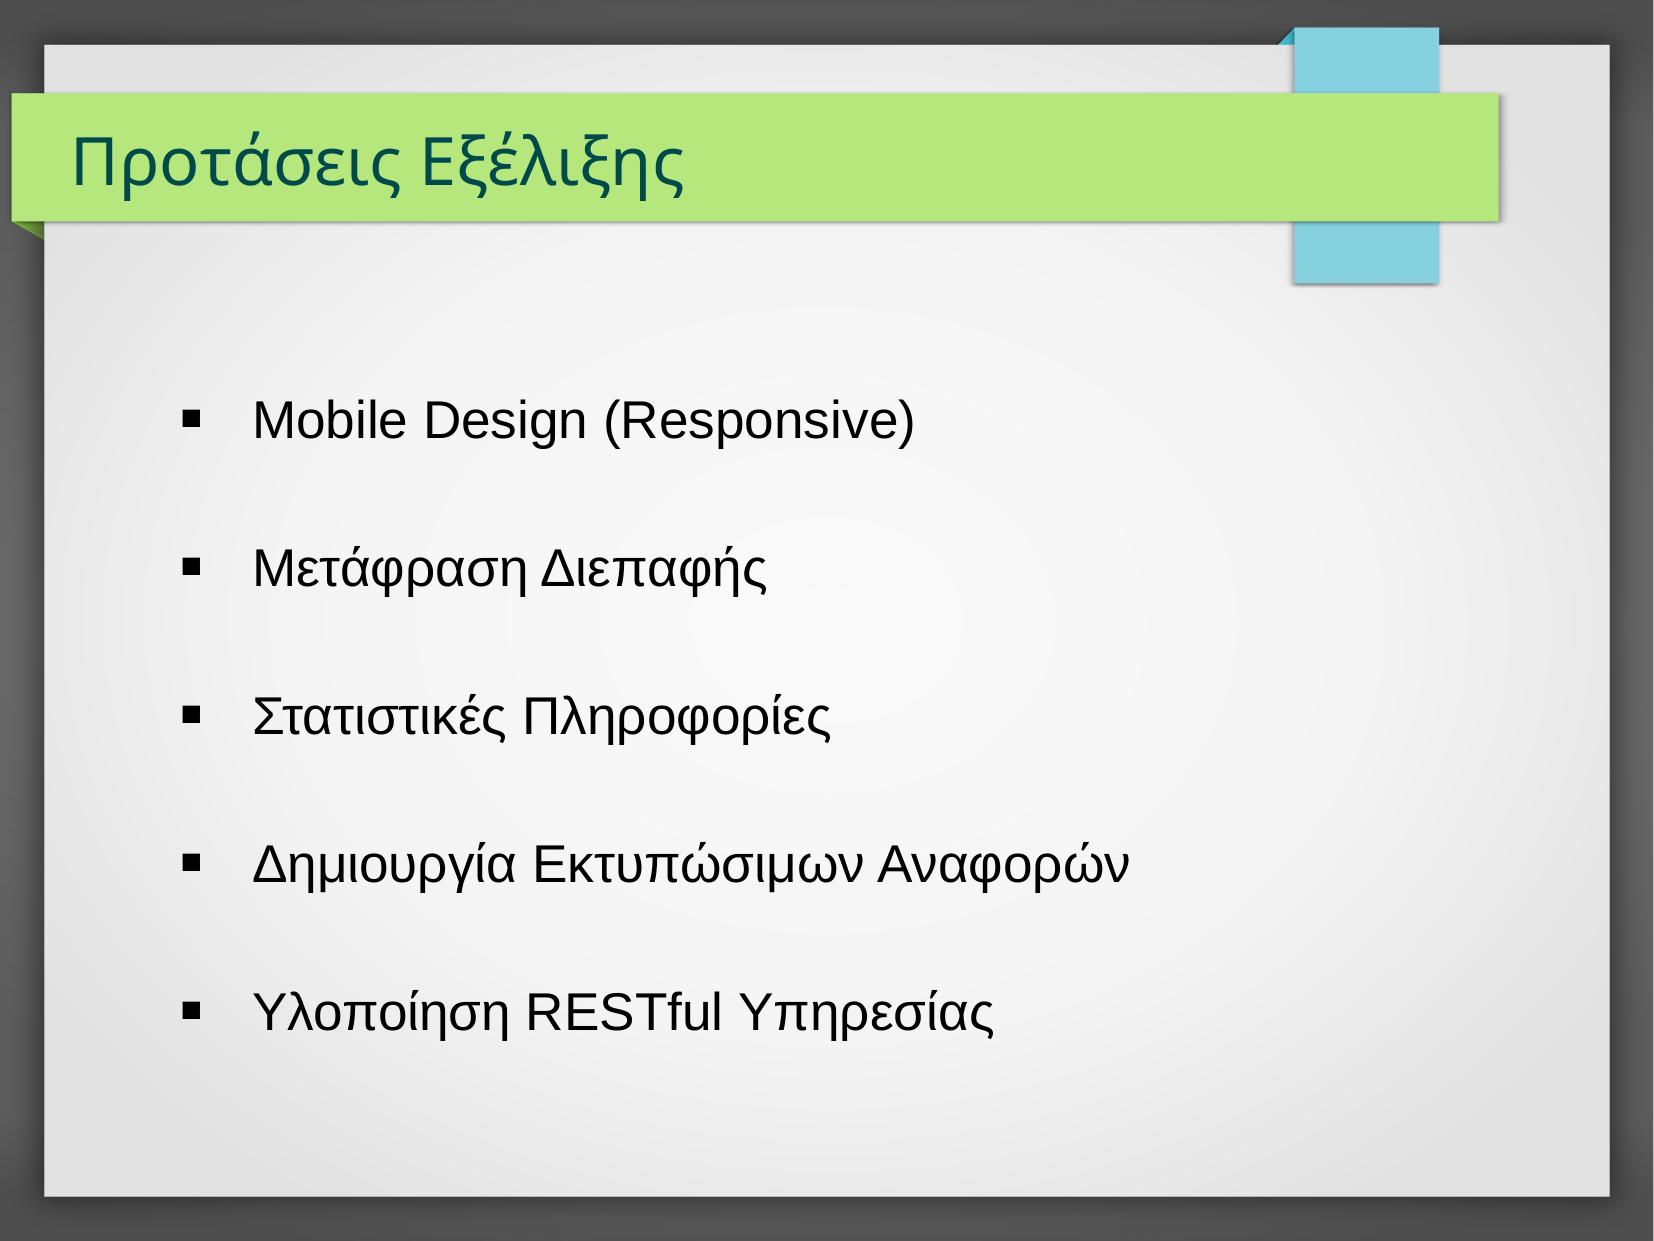

# Προτάσεις Εξέλιξης
Mobile Design (Responsive)
Μετάφραση Διεπαφής
Στατιστικές Πληροφορίες
Δημιουργία Εκτυπώσιμων Αναφορών
Υλοποίηση RESTful Υπηρεσίας